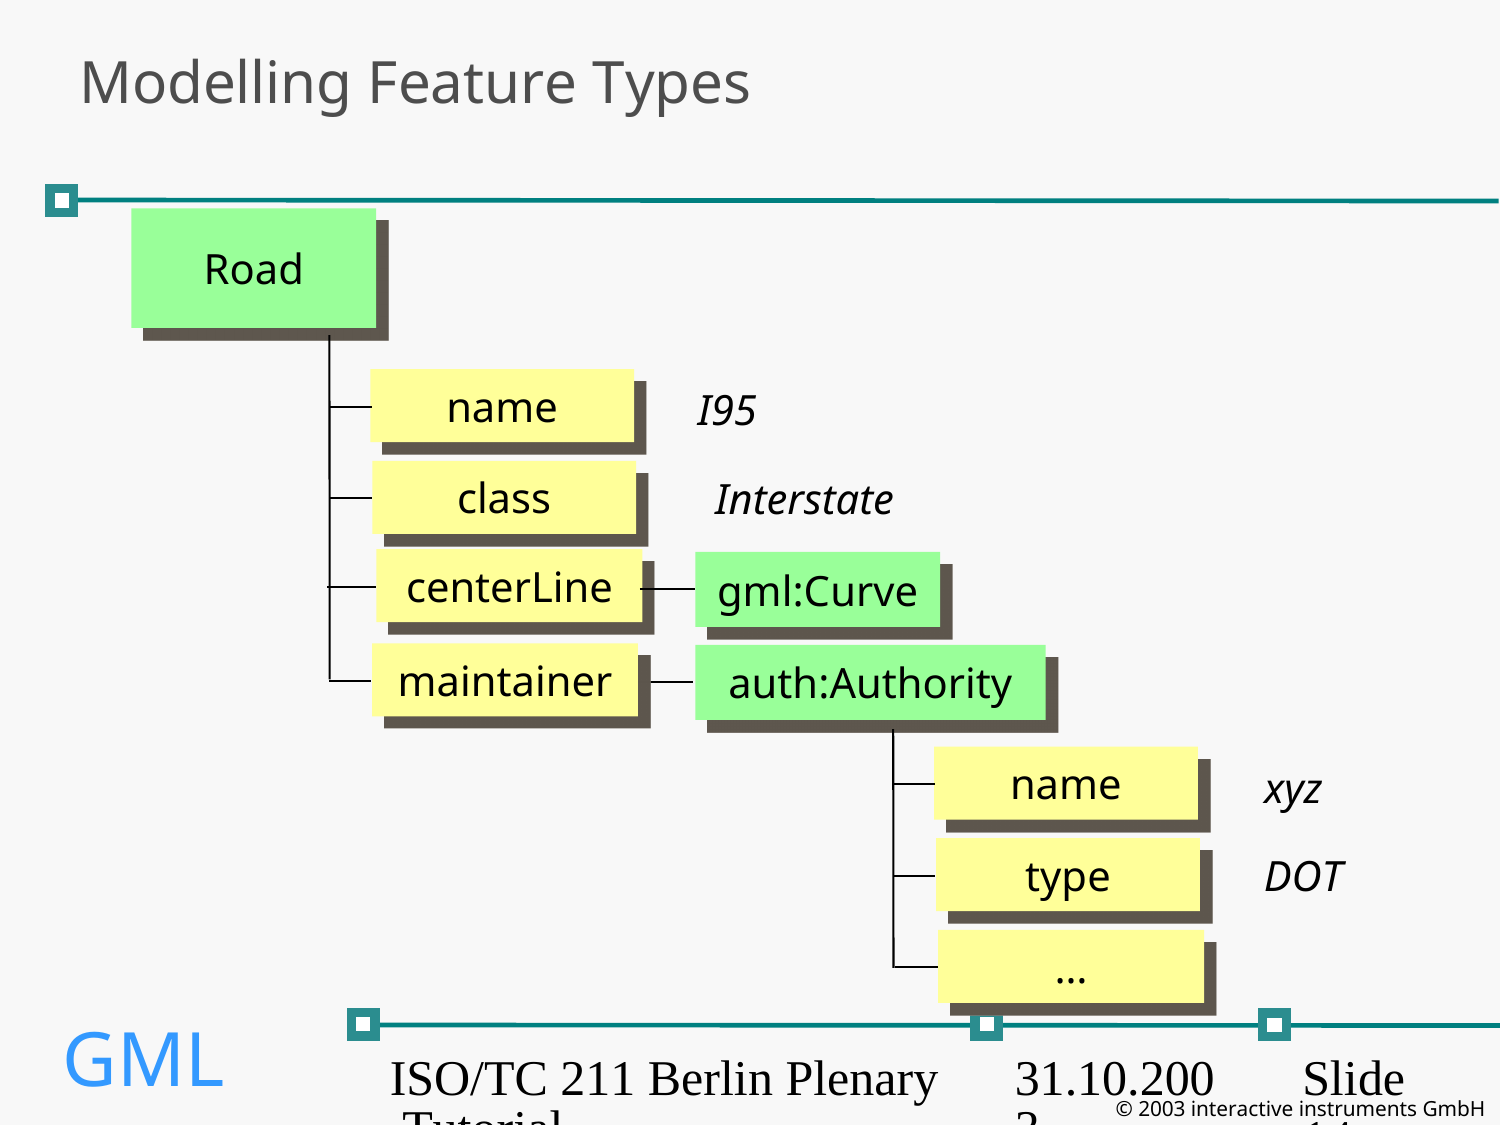

# Modelling Feature Types
Road
name
I95
class
Interstate
centerLine
gml:Curve
maintainer
auth:Authority
name
xyz
type
DOT
…
ISO/TC 211 Berlin Plenary Tutorial
31.10.2003
14